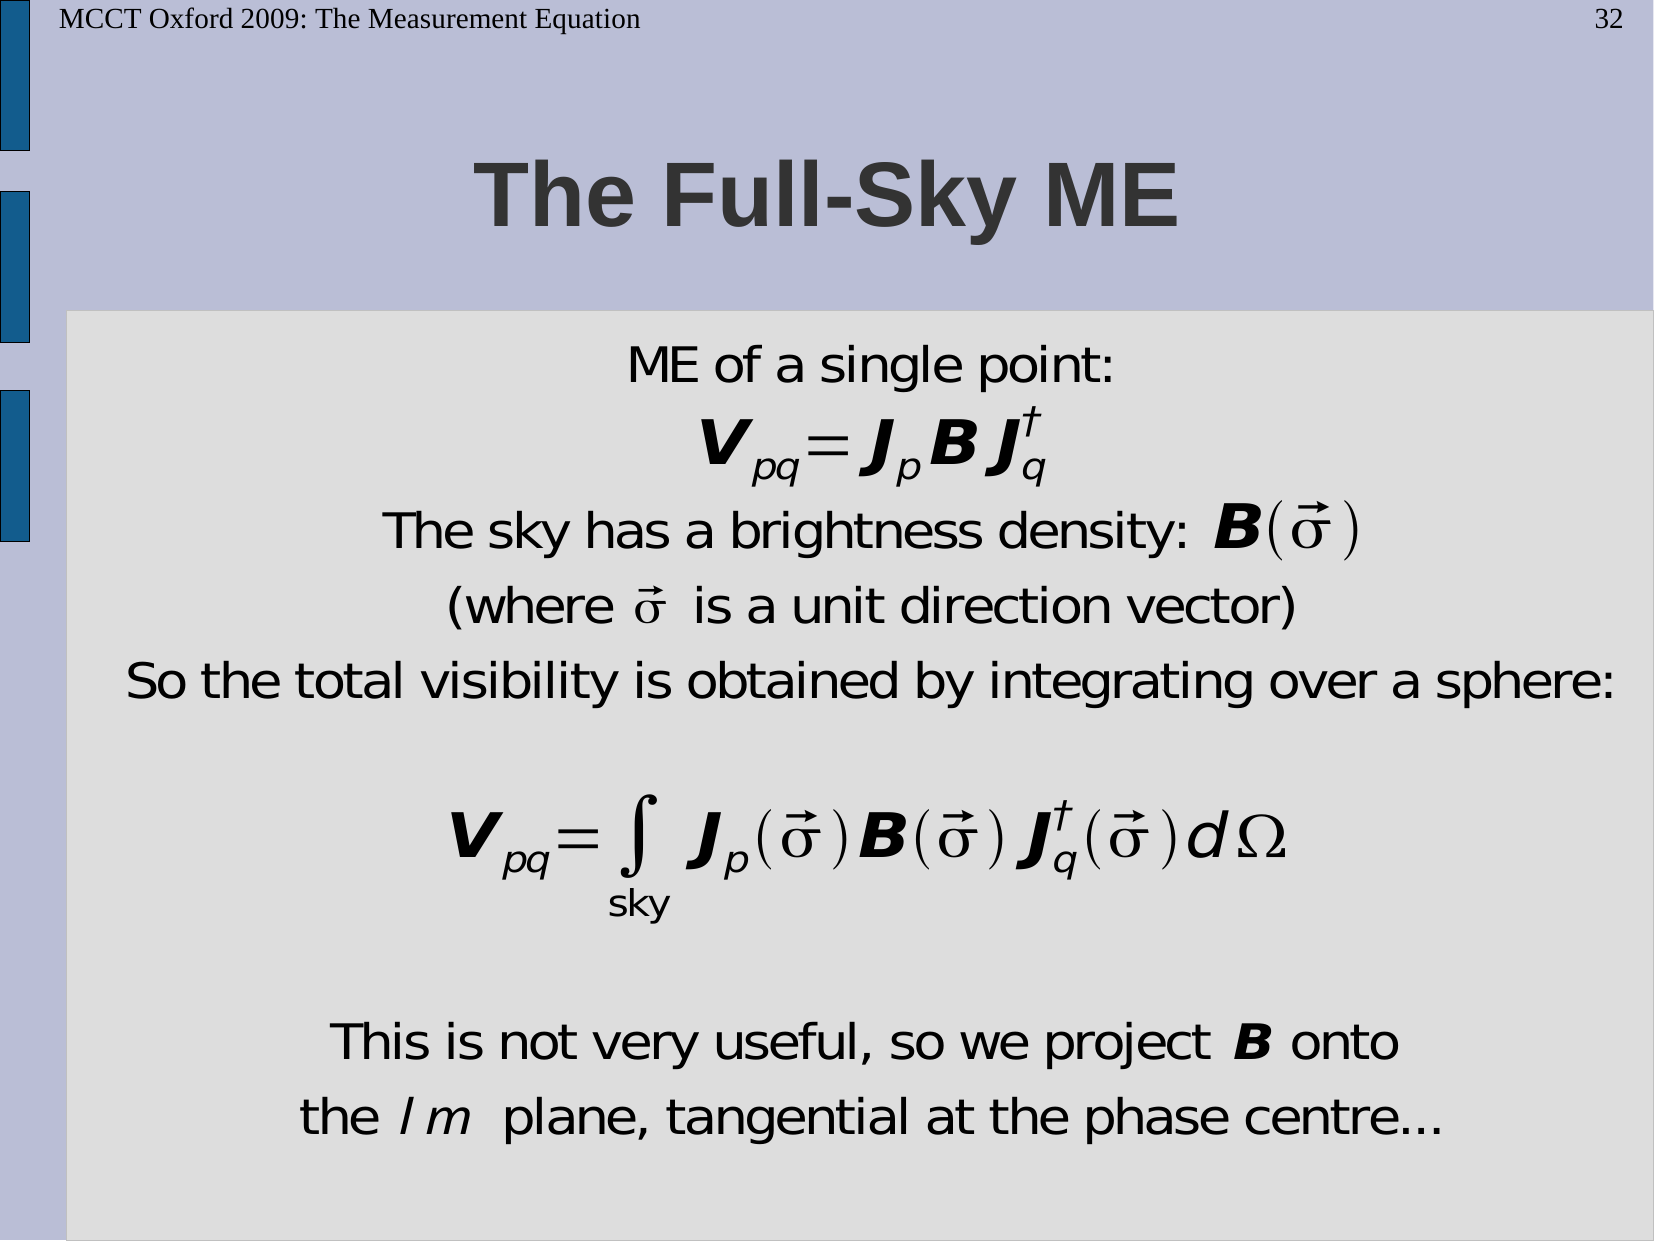

MCCT Oxford 2009: The Measurement Equation
32
# The Full-Sky ME